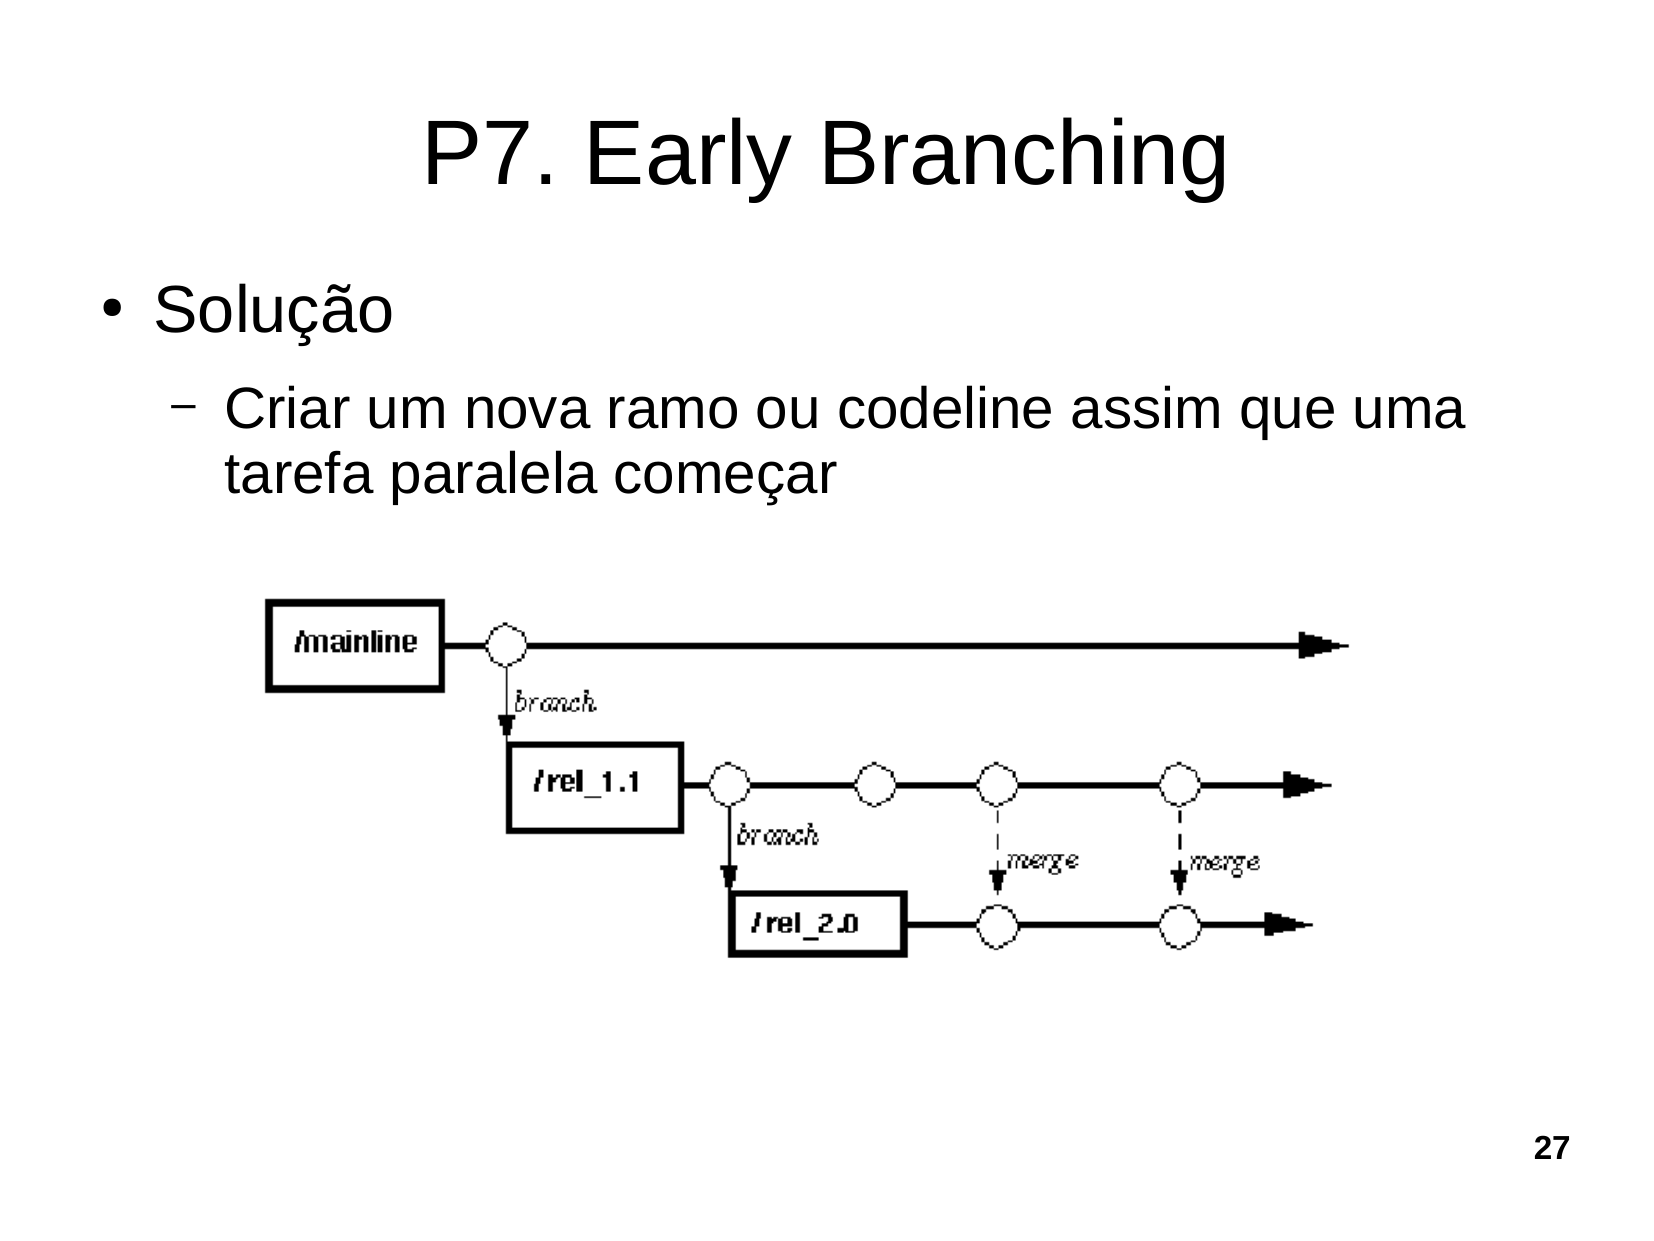

# P7. Early Branching
Solução
Criar um nova ramo ou codeline assim que uma tarefa paralela começar
27